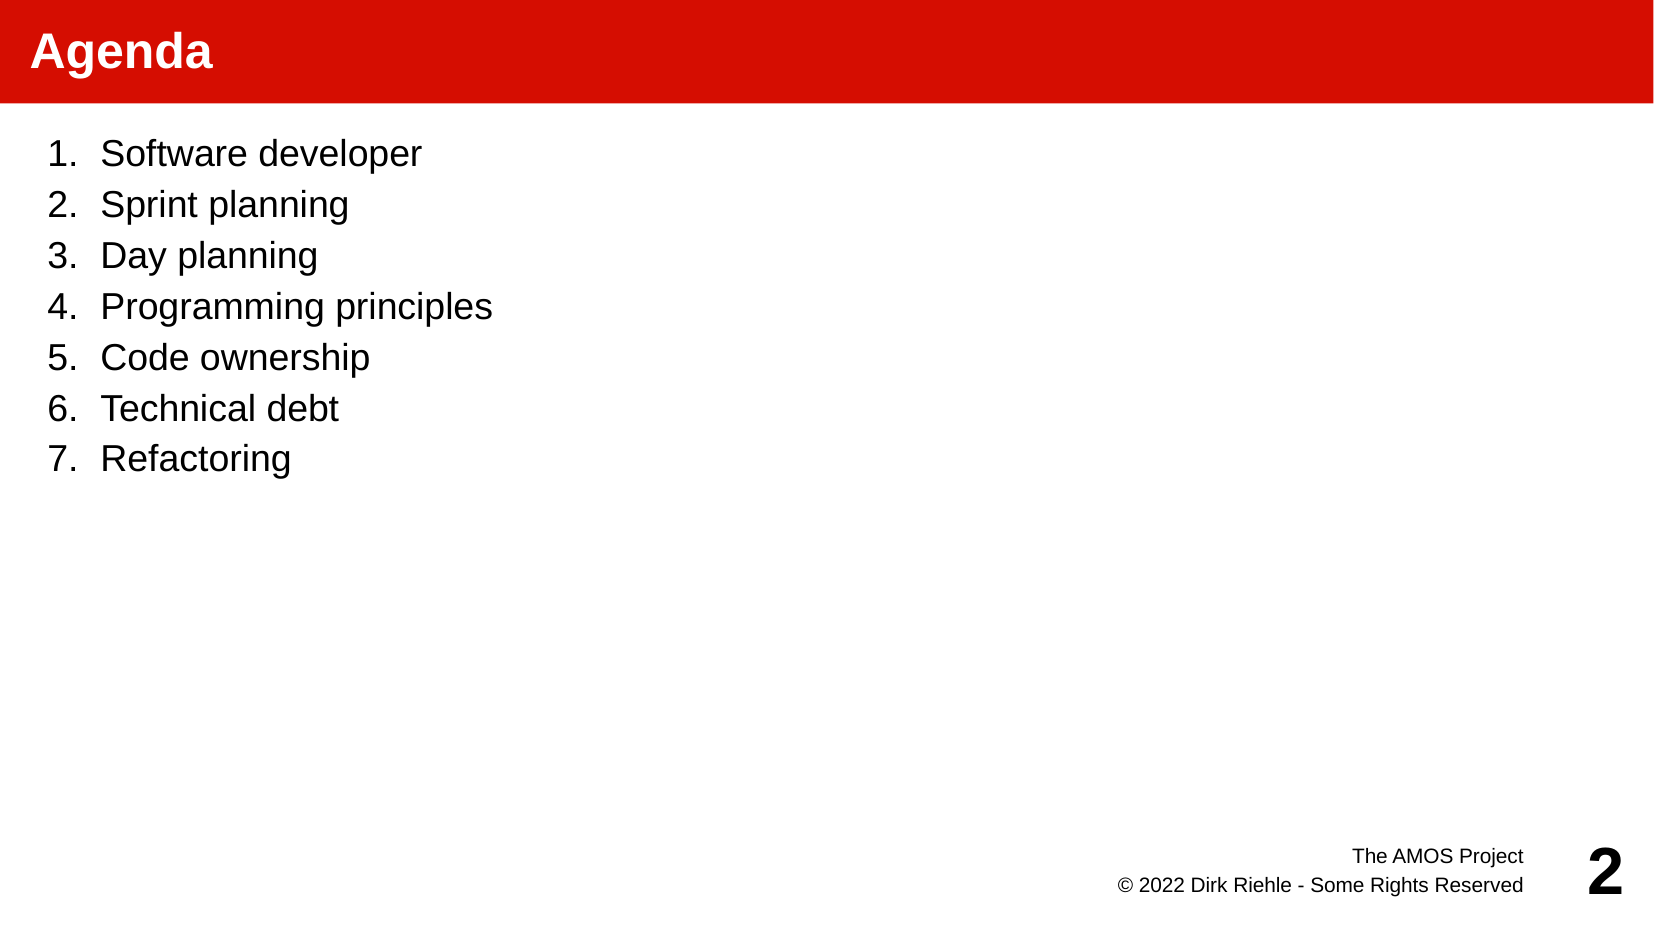

# Agenda
Software developer
Sprint planning
Day planning
Programming principles
Code ownership
Technical debt
Refactoring
The AMOS Project
2
© 2022 Dirk Riehle - Some Rights Reserved